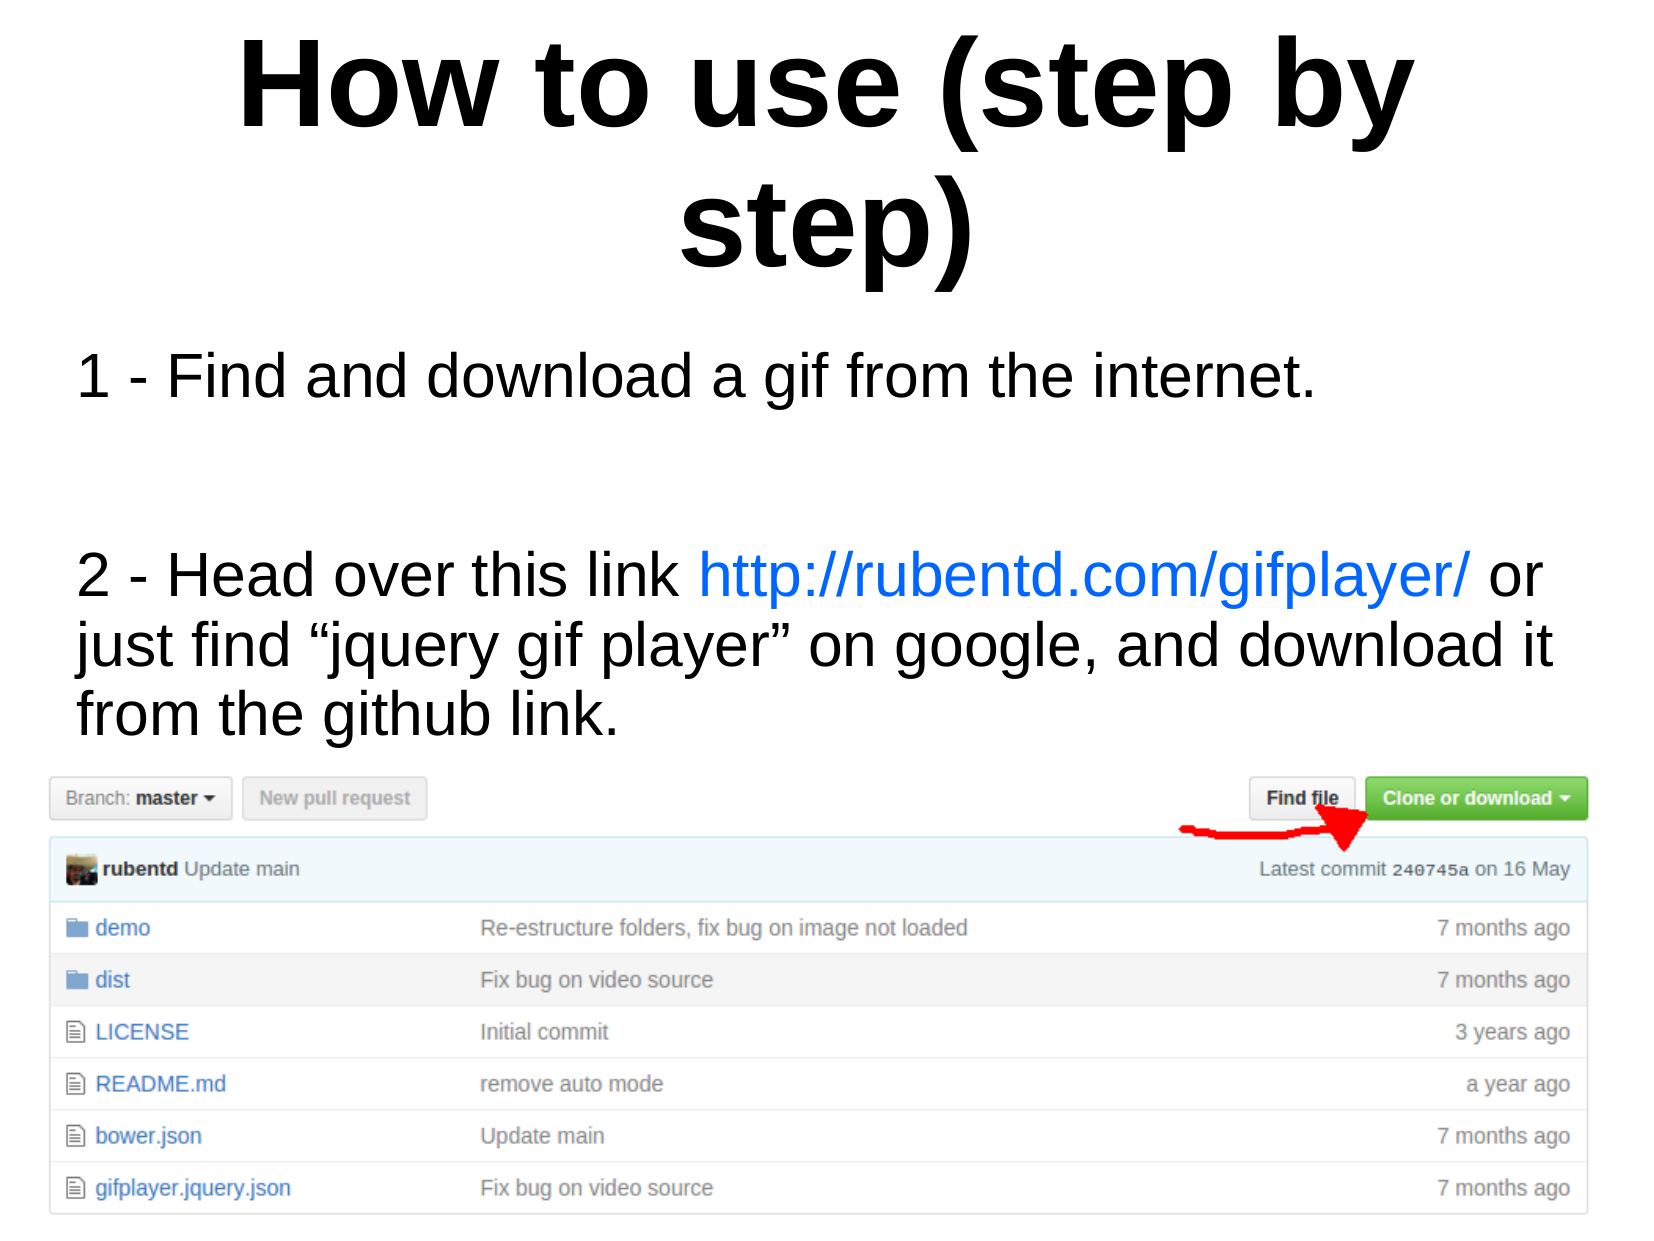

# How to use (step by step)
1 - Find and download a gif from the internet.
2 - Head over this link http://rubentd.com/gifplayer/ or just find “jquery gif player” on google, and download it from the github link.